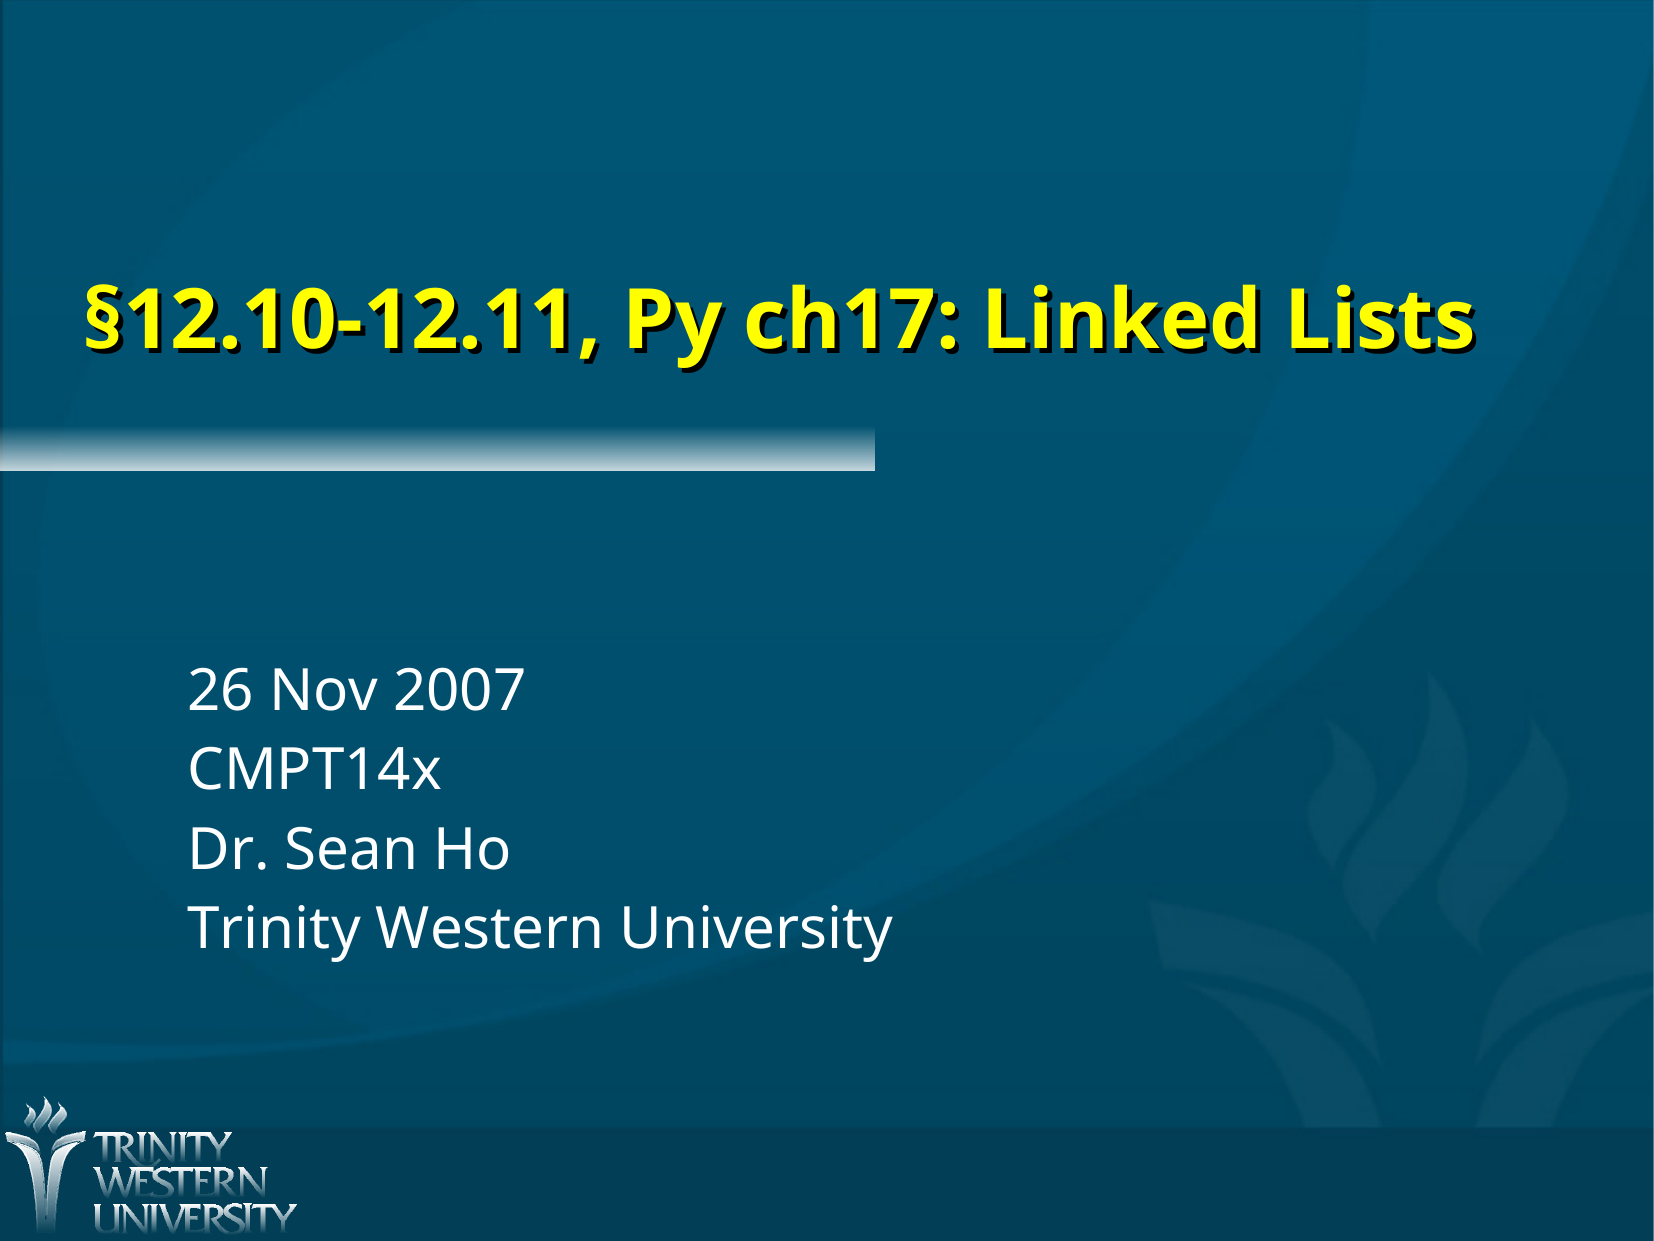

# §12.10-12.11, Py ch17: Linked Lists
26 Nov 2007
CMPT14x
Dr. Sean Ho
Trinity Western University